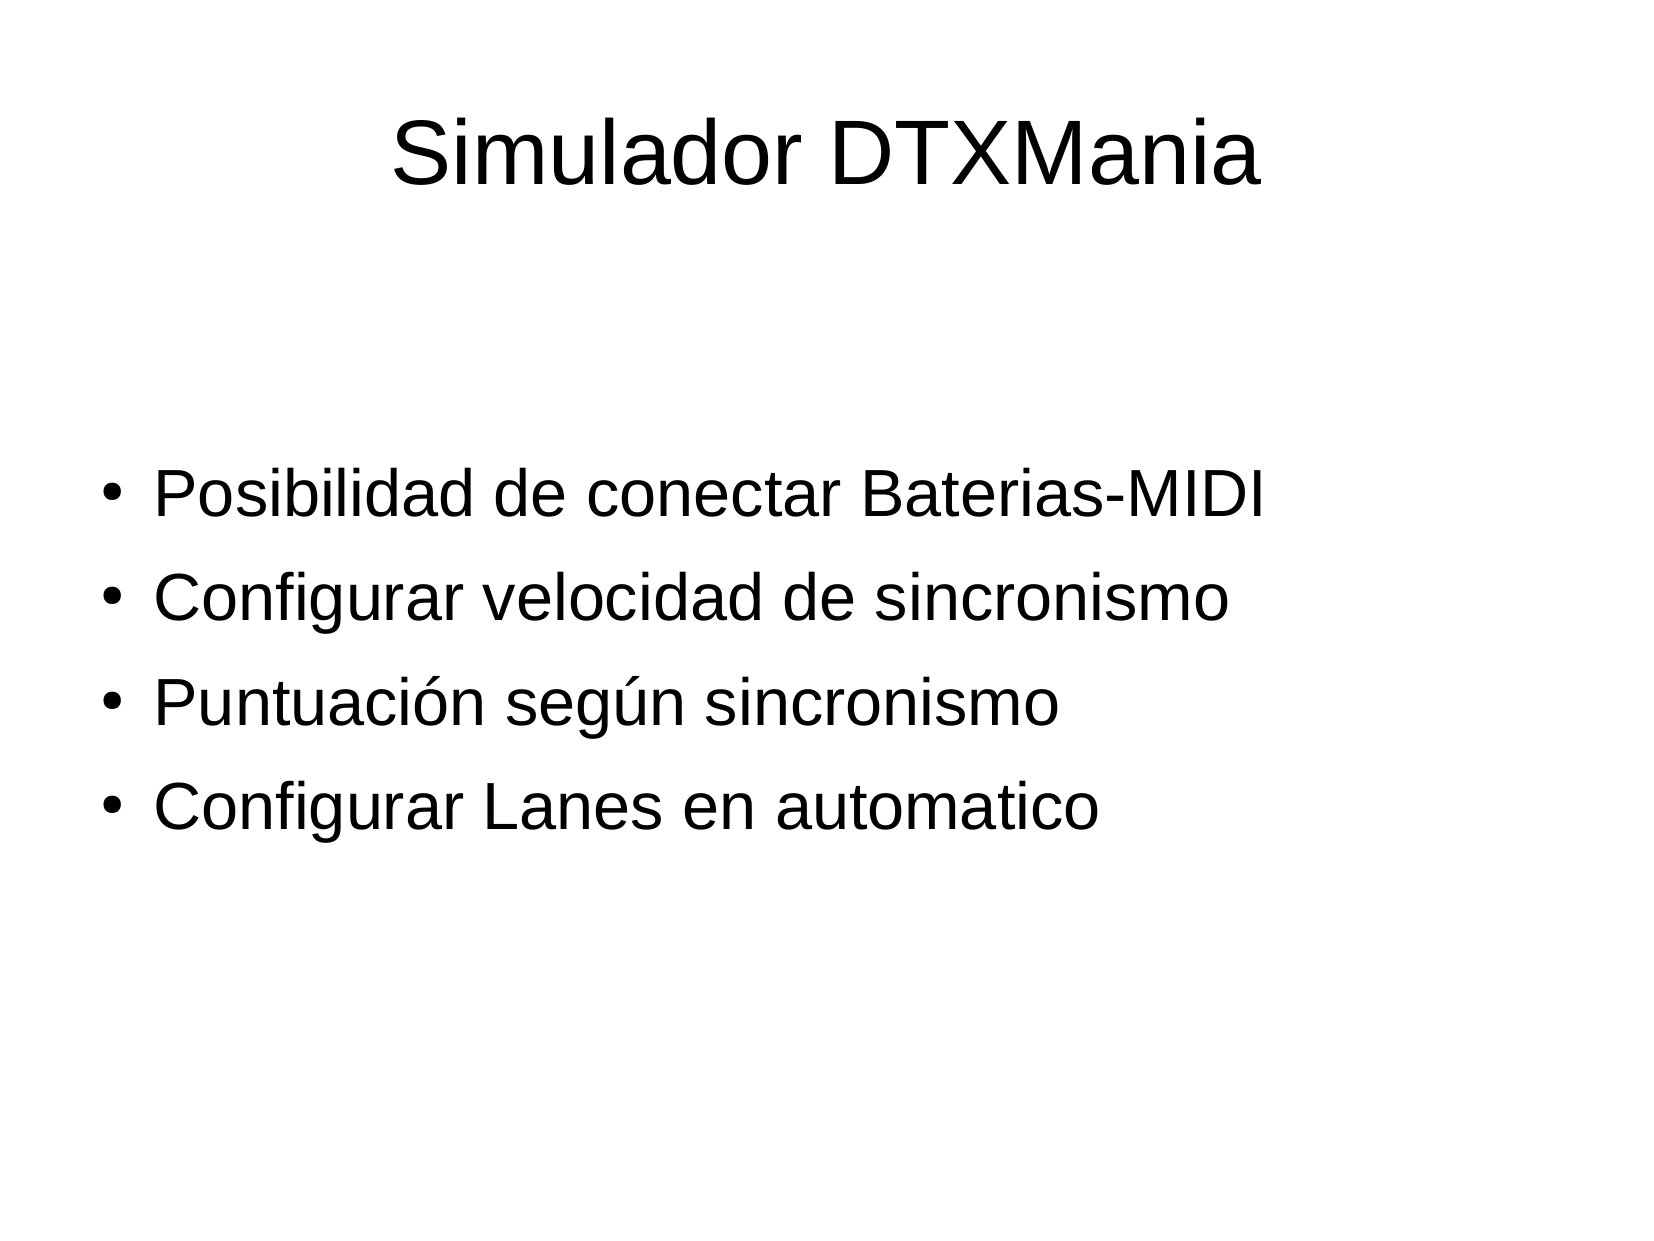

# Simulador DTXMania
Posibilidad de conectar Baterias-MIDI
Configurar velocidad de sincronismo
Puntuación según sincronismo
Configurar Lanes en automatico